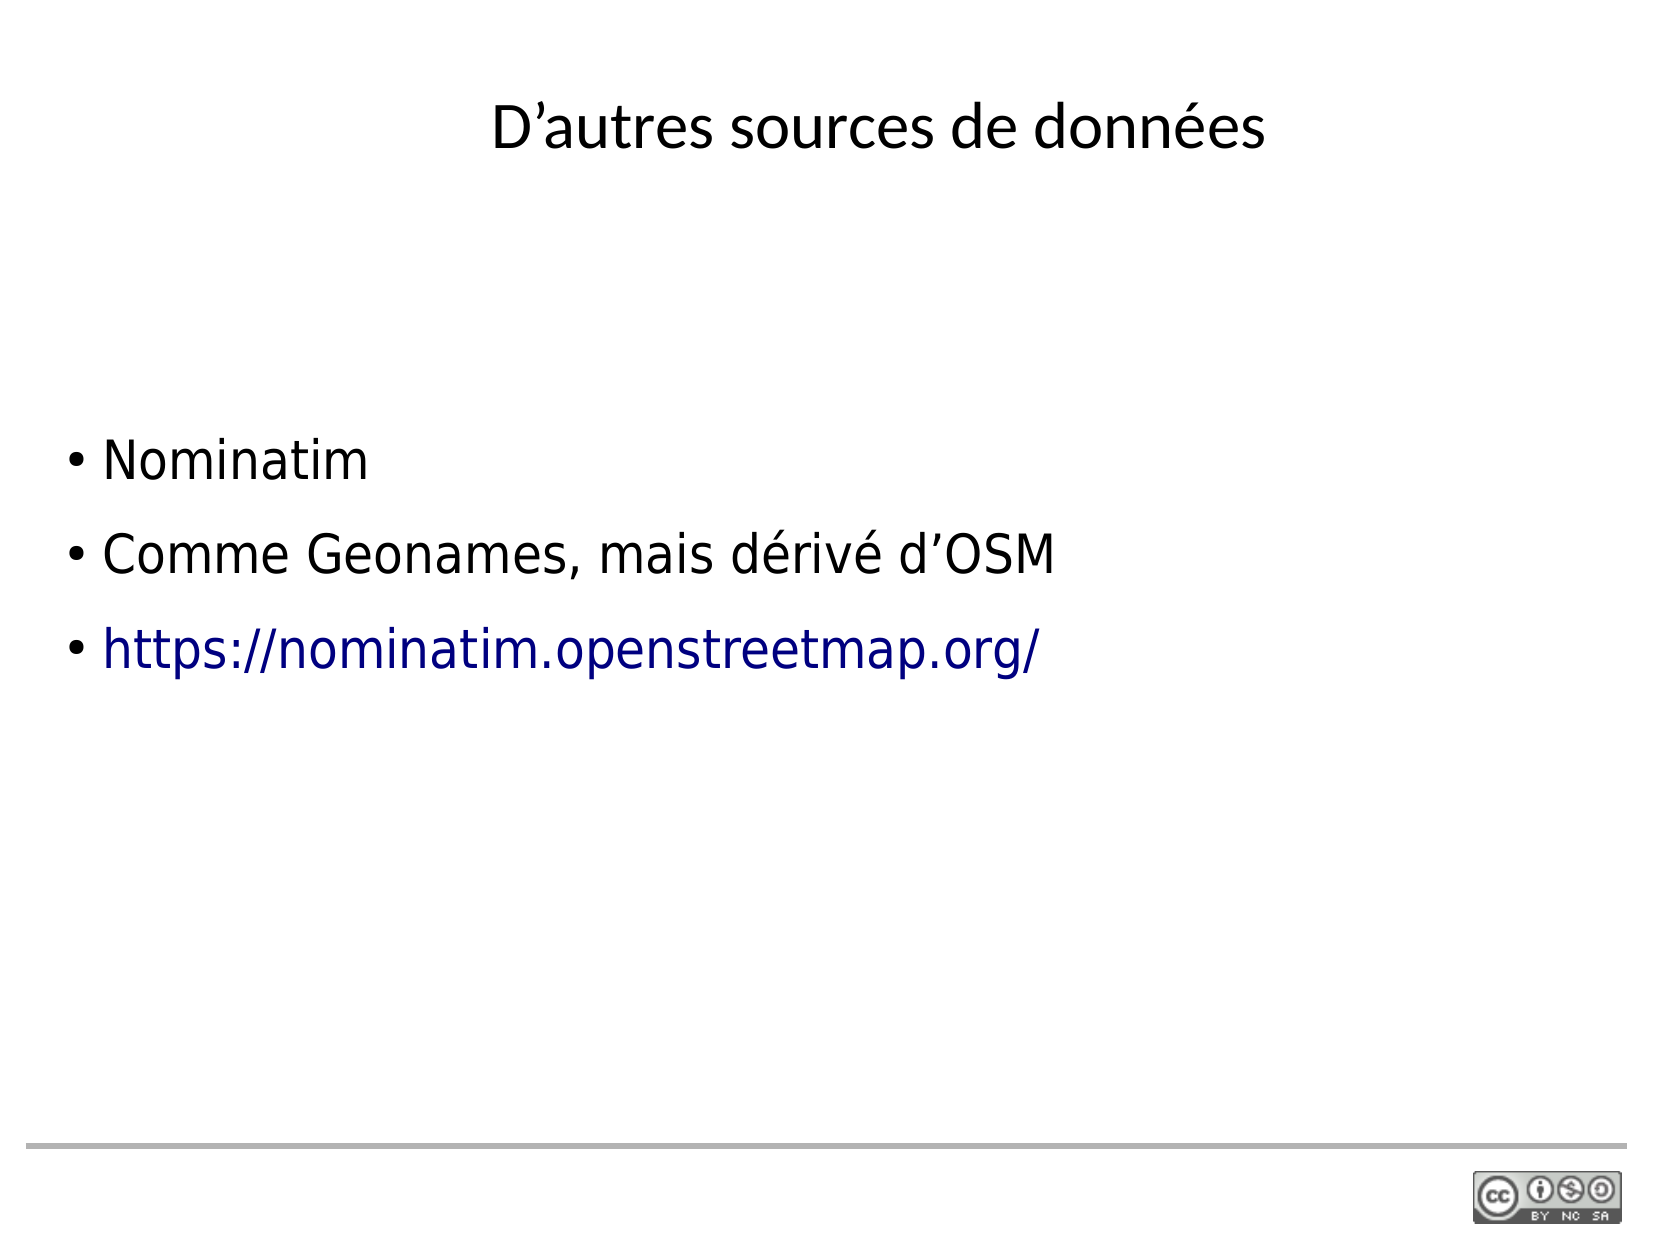

# D’autres sources de données
Nominatim
Comme Geonames, mais dérivé d’OSM
https://nominatim.openstreetmap.org/